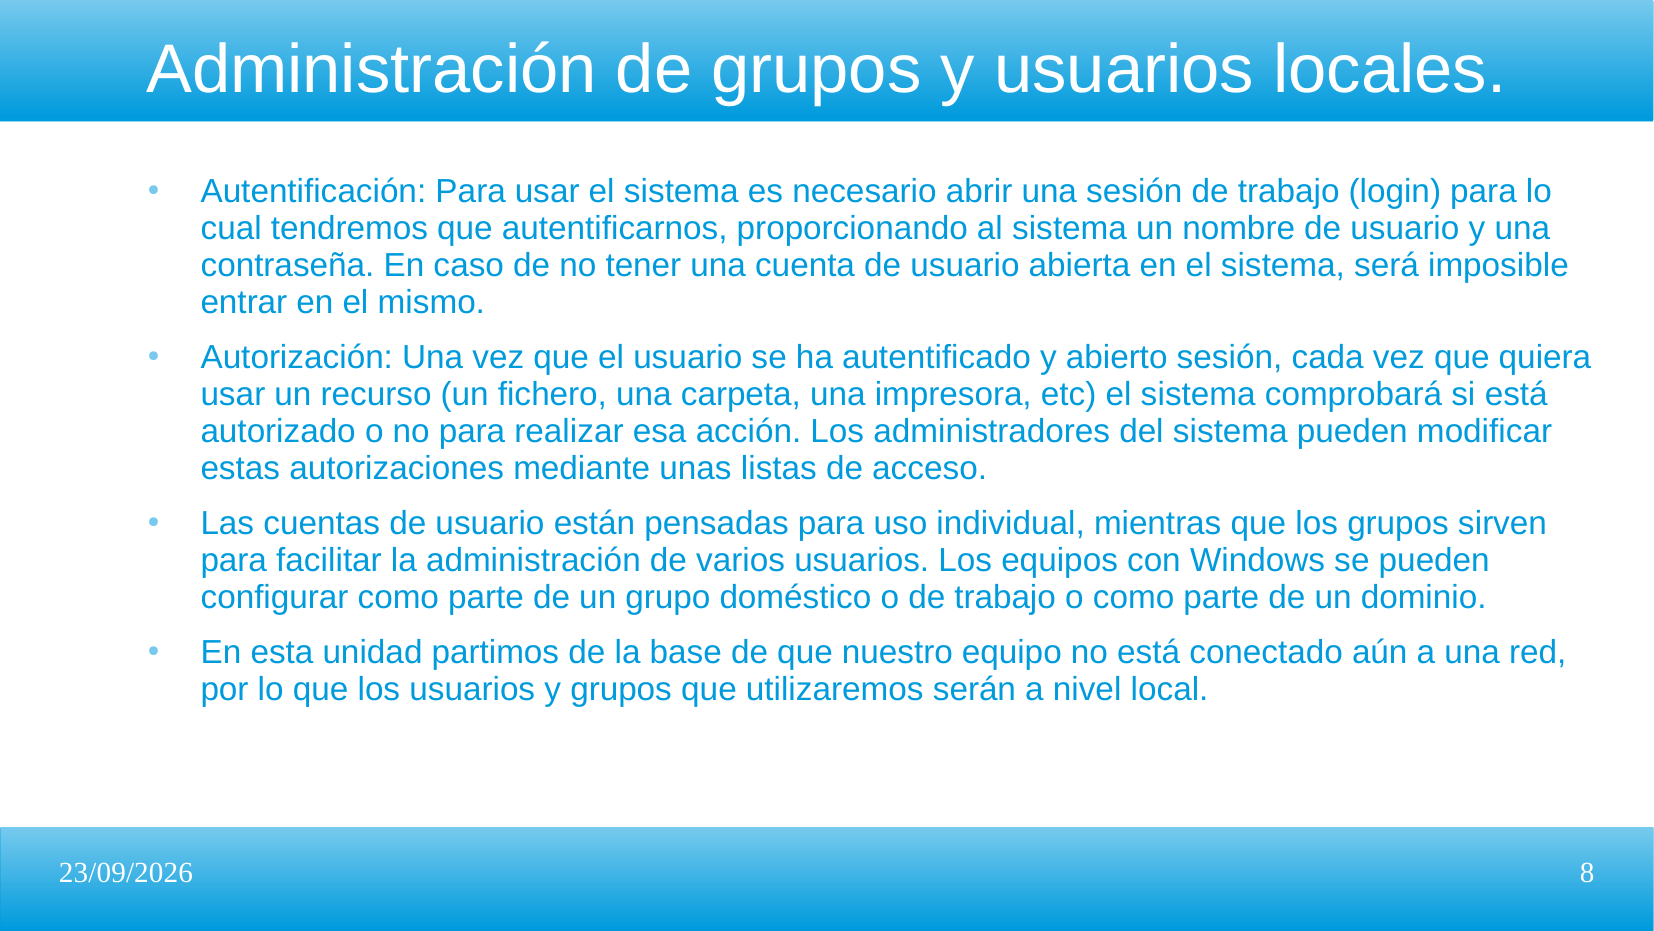

# Administración de grupos y usuarios locales.
Autentificación: Para usar el sistema es necesario abrir una sesión de trabajo (login) para lo cual tendremos que autentificarnos, proporcionando al sistema un nombre de usuario y una contraseña. En caso de no tener una cuenta de usuario abierta en el sistema, será imposible entrar en el mismo.
Autorización: Una vez que el usuario se ha autentificado y abierto sesión, cada vez que quiera usar un recurso (un fichero, una carpeta, una impresora, etc) el sistema comprobará si está autorizado o no para realizar esa acción. Los administradores del sistema pueden modificar estas autorizaciones mediante unas listas de acceso.
Las cuentas de usuario están pensadas para uso individual, mientras que los grupos sirven para facilitar la administración de varios usuarios. Los equipos con Windows se pueden configurar como parte de un grupo doméstico o de trabajo o como parte de un dominio.
En esta unidad partimos de la base de que nuestro equipo no está conectado aún a una red, por lo que los usuarios y grupos que utilizaremos serán a nivel local.
8